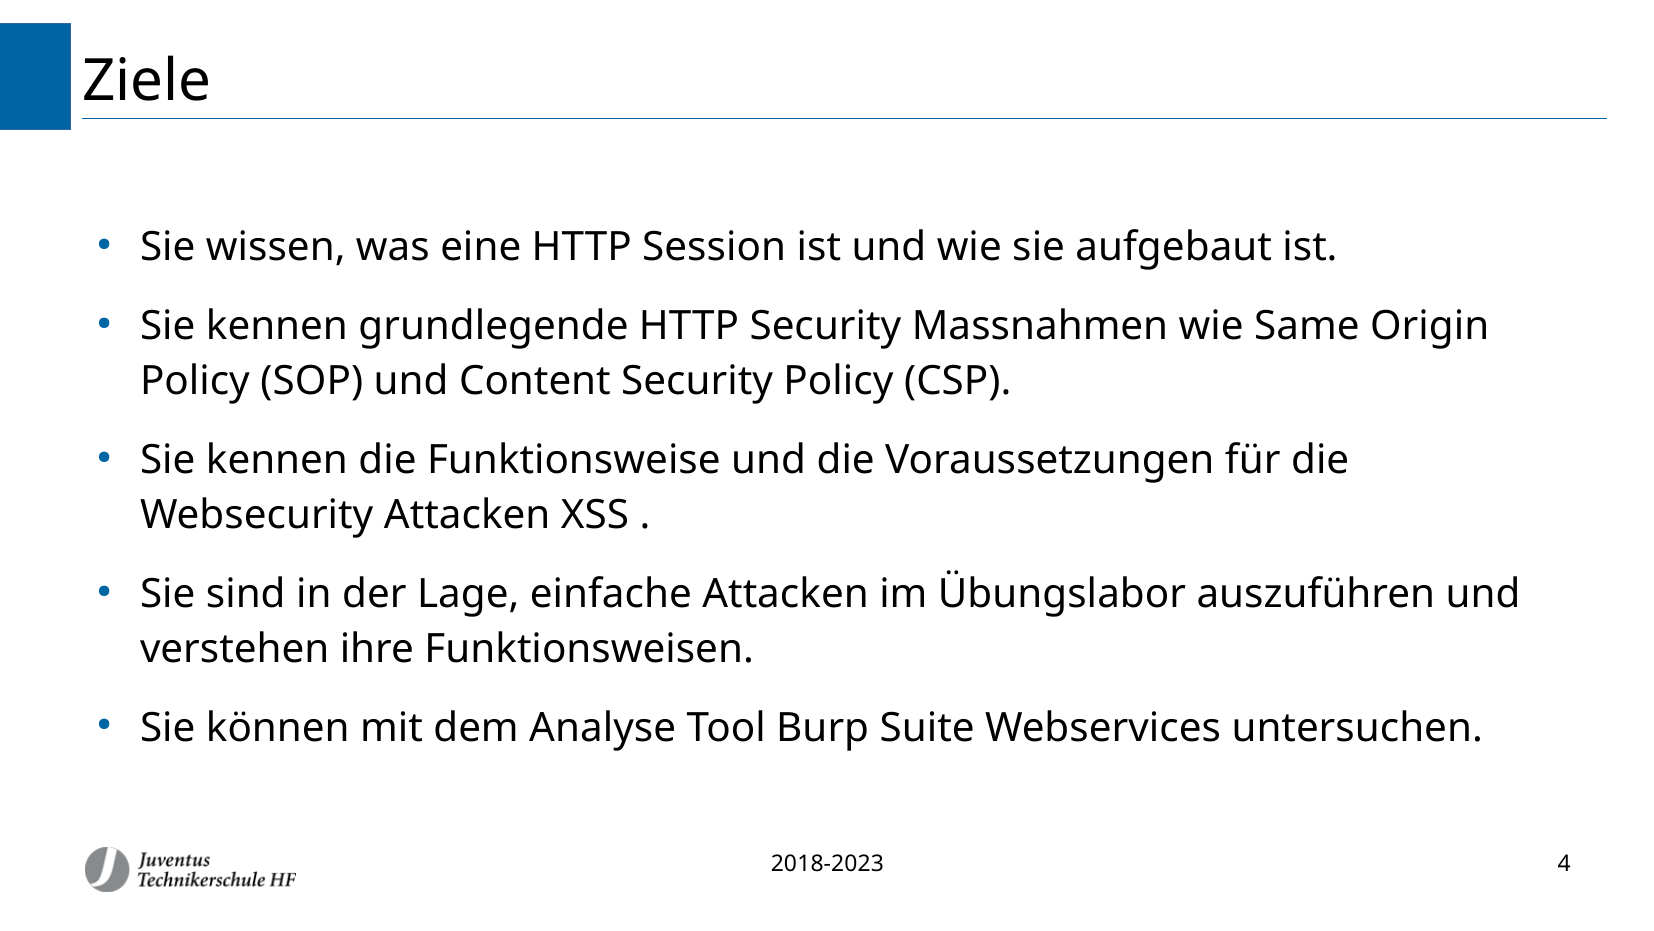

# Ziele
Sie wissen, was eine HTTP Session ist und wie sie aufgebaut ist.
Sie kennen grundlegende HTTP Security Massnahmen wie Same Origin Policy (SOP) und Content Security Policy (CSP).
Sie kennen die Funktionsweise und die Voraussetzungen für die Websecurity Attacken XSS .
Sie sind in der Lage, einfache Attacken im Übungslabor auszuführen und verstehen ihre Funktionsweisen.
Sie können mit dem Analyse Tool Burp Suite Webservices untersuchen.
2018-2023
4